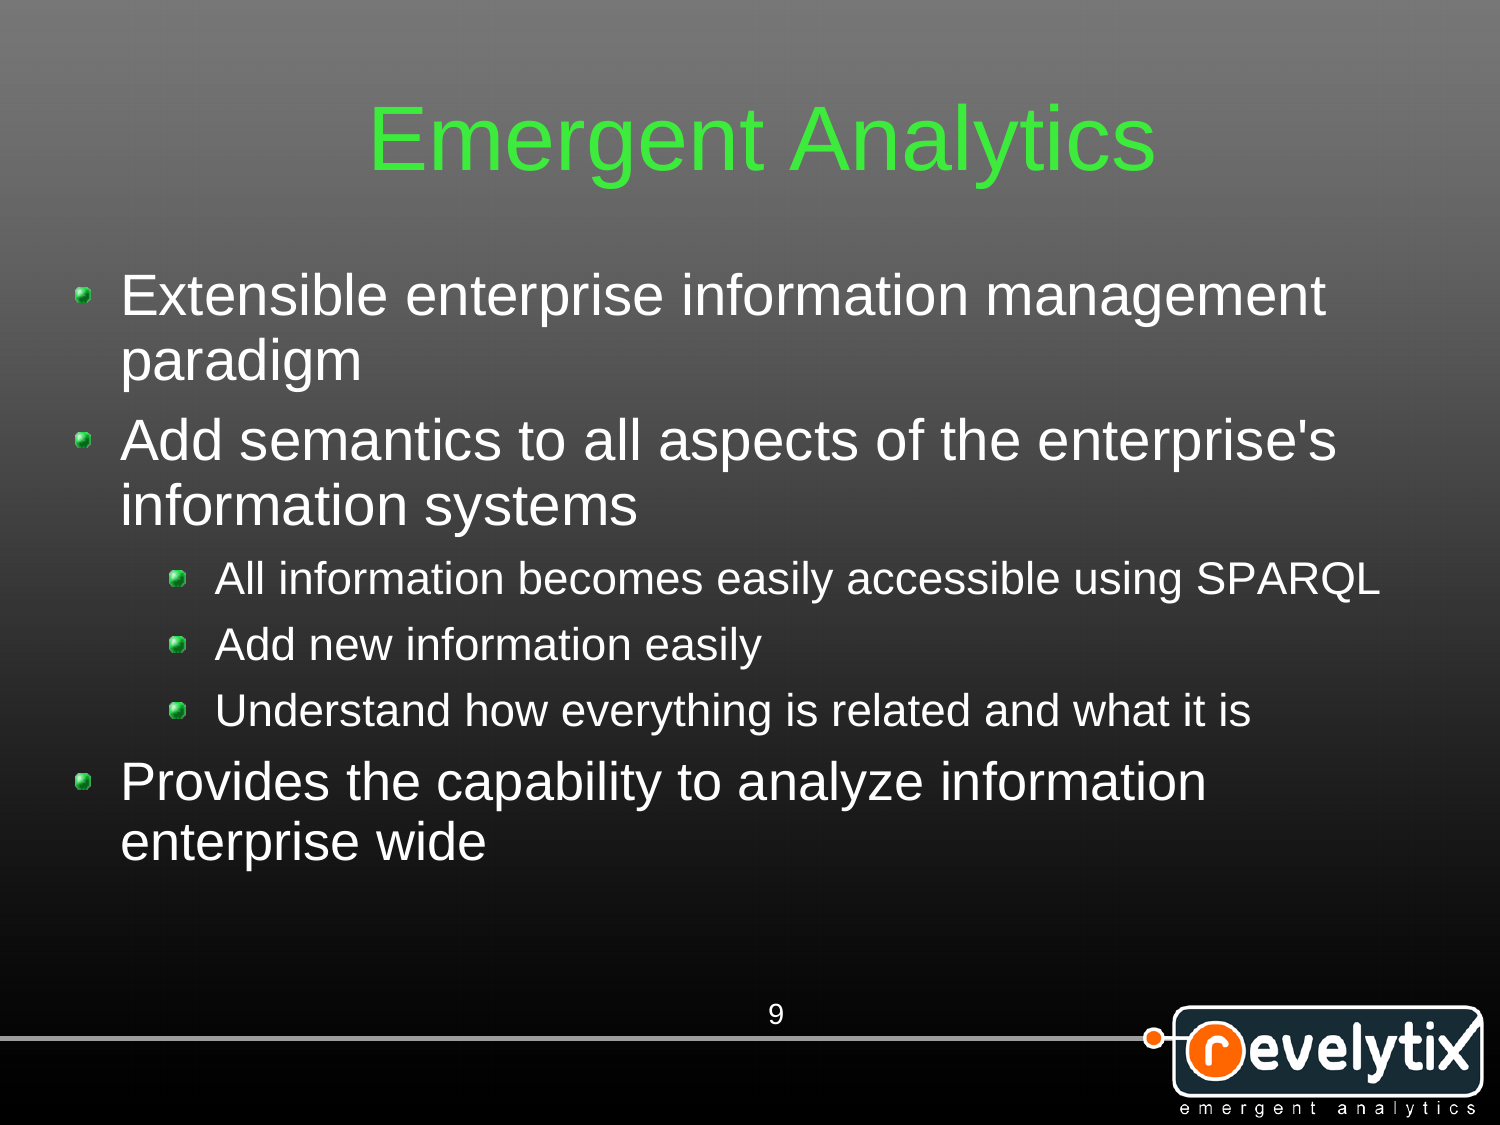

# Emergent Analytics
Extensible enterprise information management paradigm
Add semantics to all aspects of the enterprise's information systems
All information becomes easily accessible using SPARQL
Add new information easily
Understand how everything is related and what it is
Provides the capability to analyze information enterprise wide
9